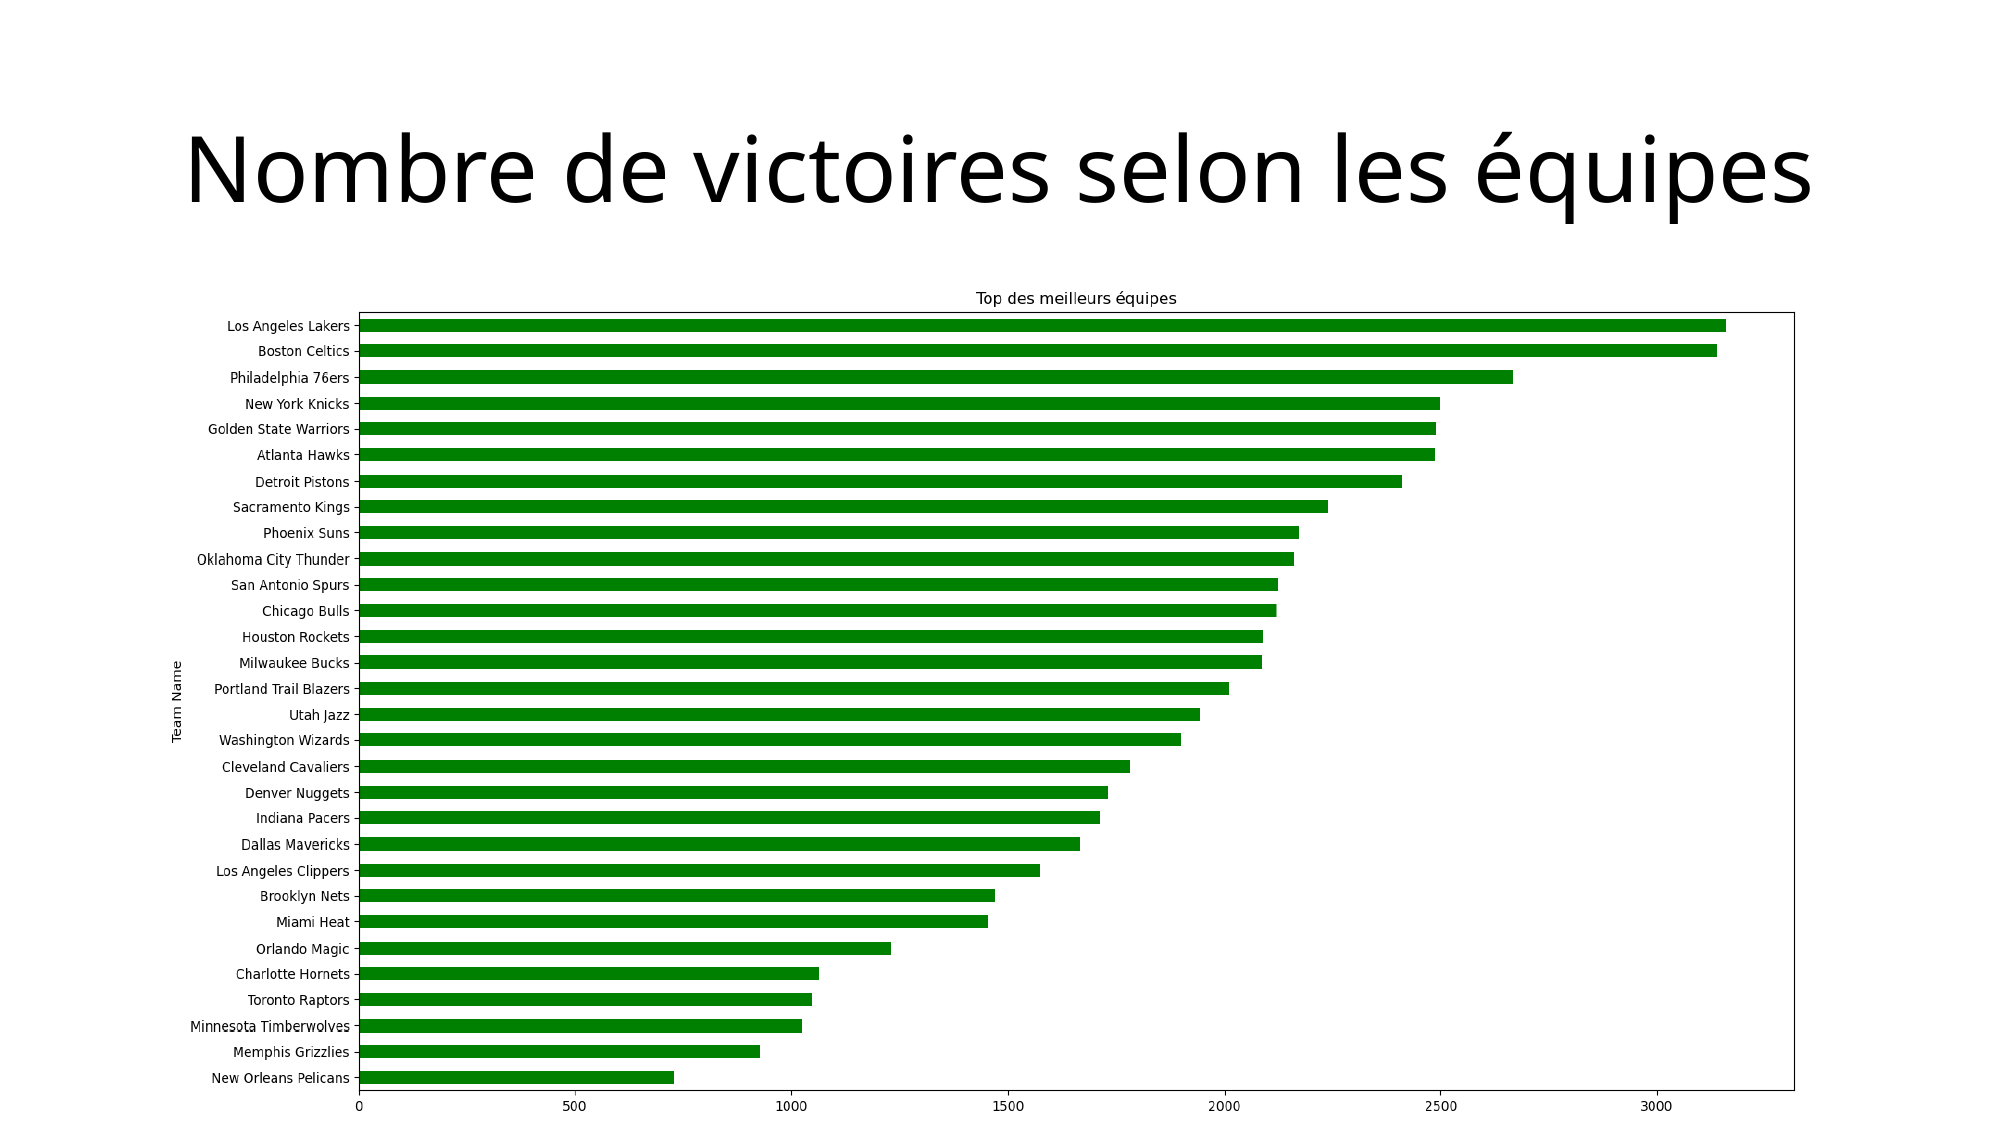

# Nombre de victoires selon les équipes